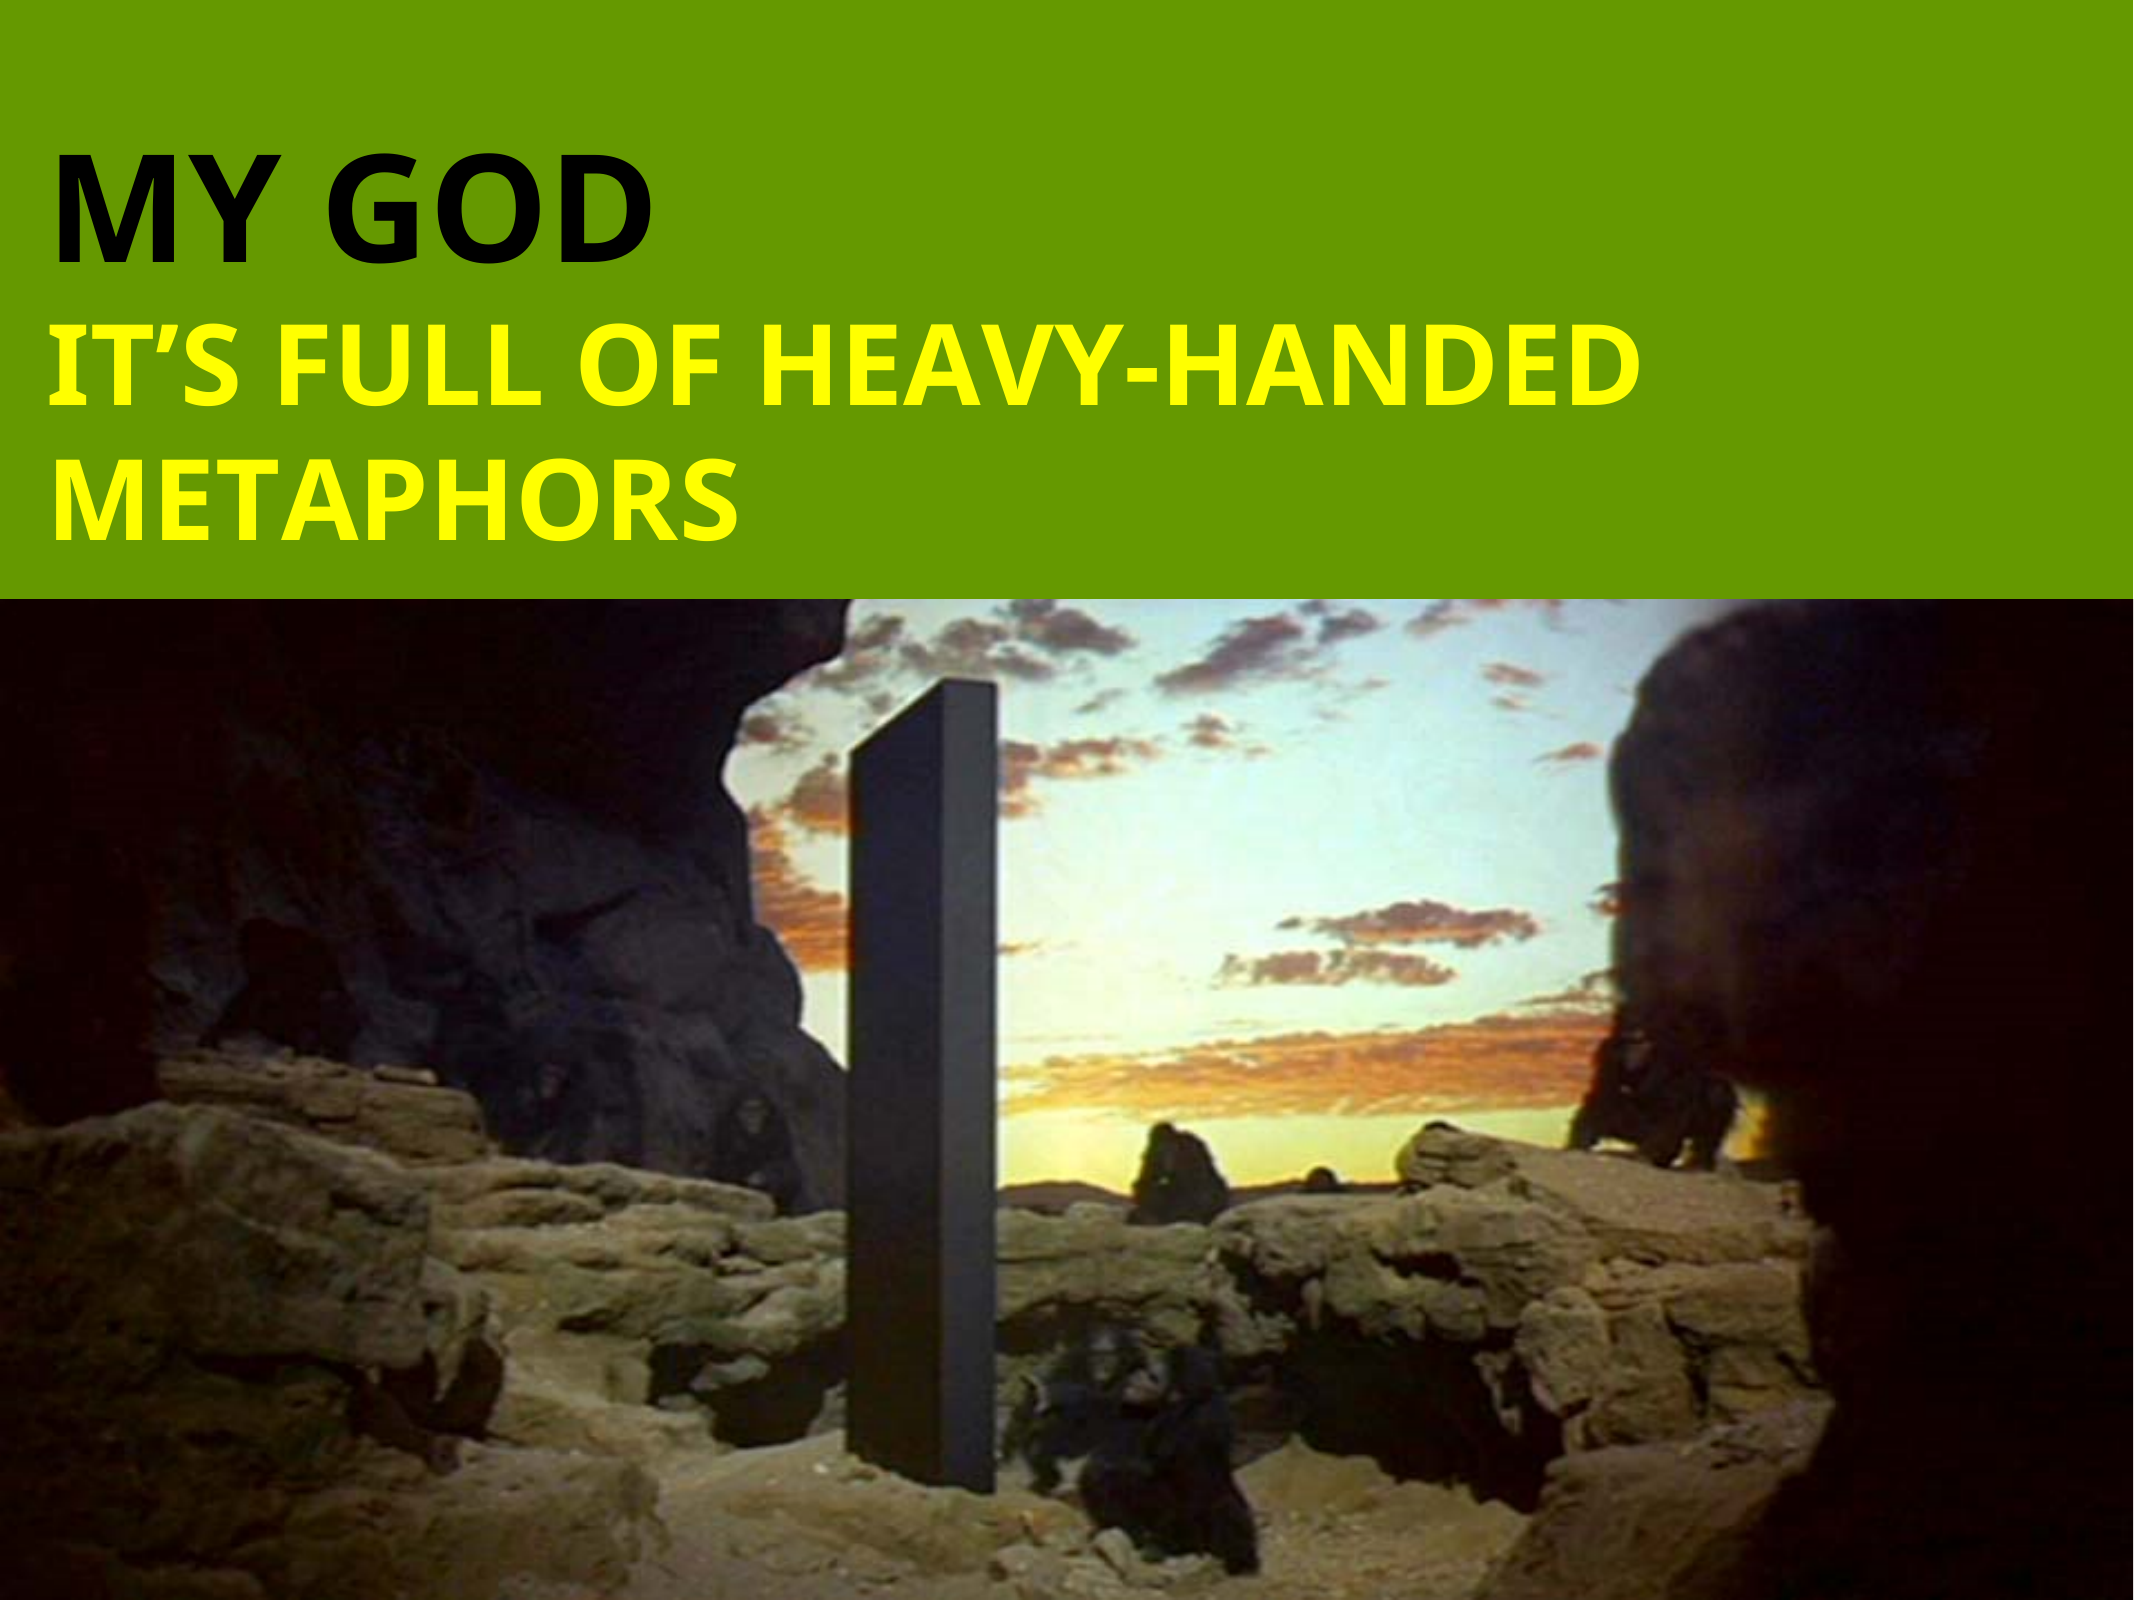

MY GOD
IT’S FULL OF HEAVY-HANDED METAPHORS